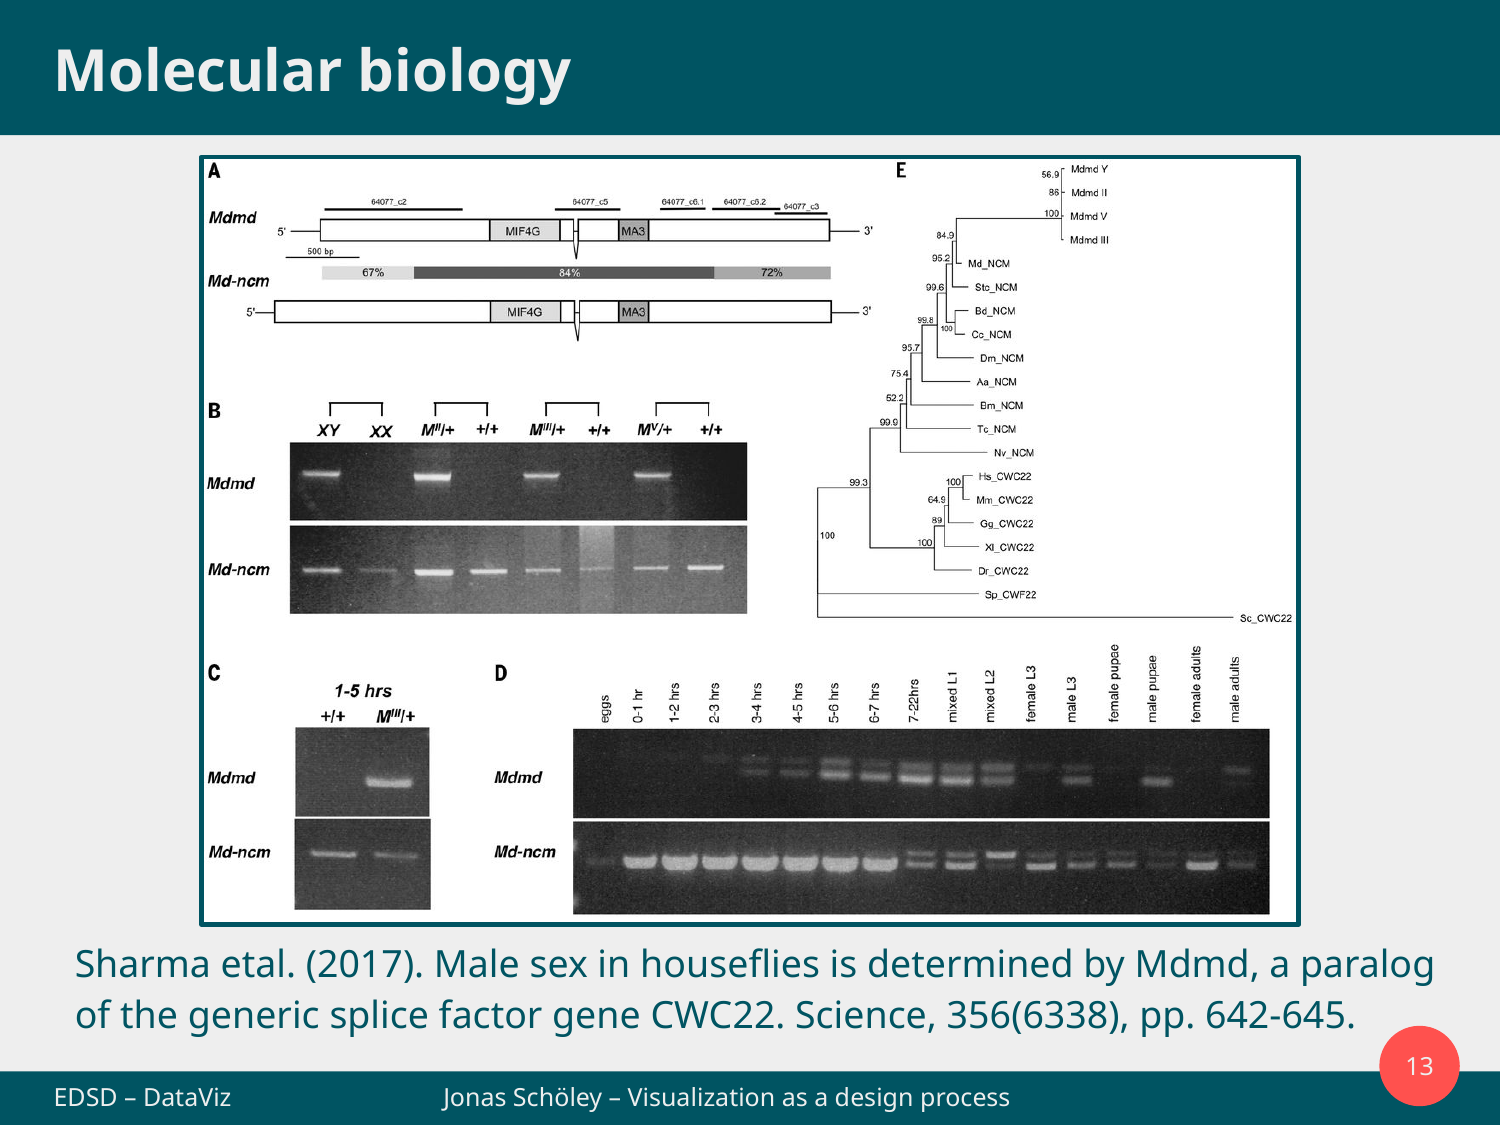

# Molecular biology
Sharma etal. (2017). Male sex in houseflies is determined by Mdmd, a paralog of the generic splice factor gene CWC22. Science, 356(6338), pp. 642-645.
13
EDSD – DataViz
Jonas Schöley – Visualization as a design process